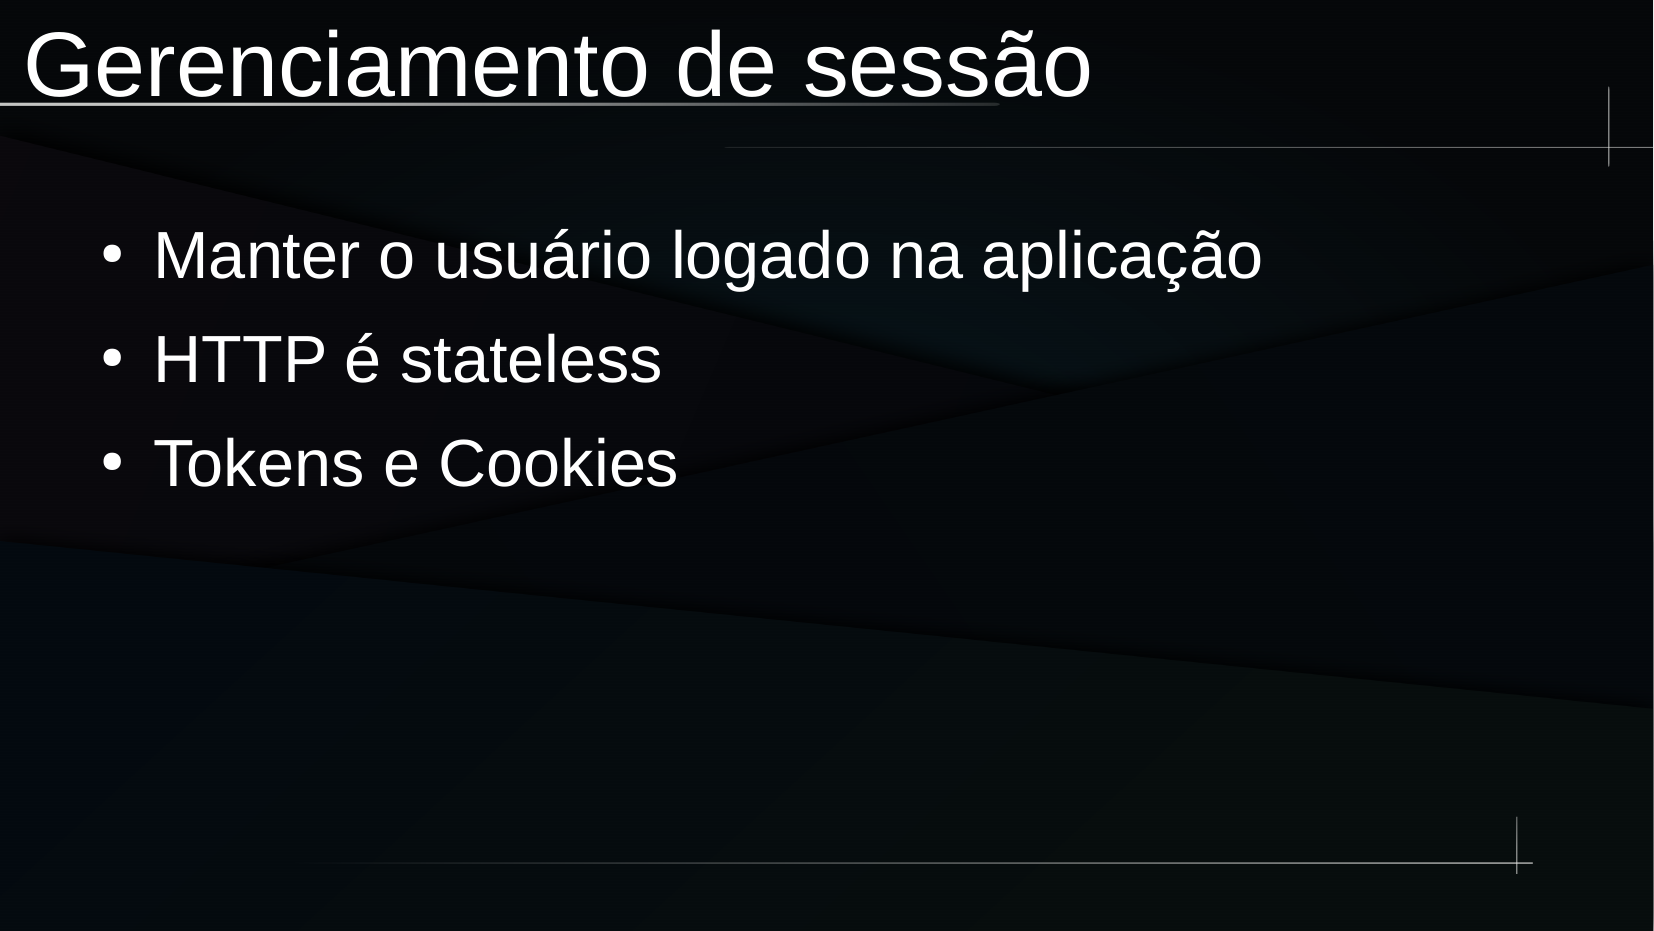

# Gerenciamento de sessão
Manter o usuário logado na aplicação
HTTP é stateless
Tokens e Cookies